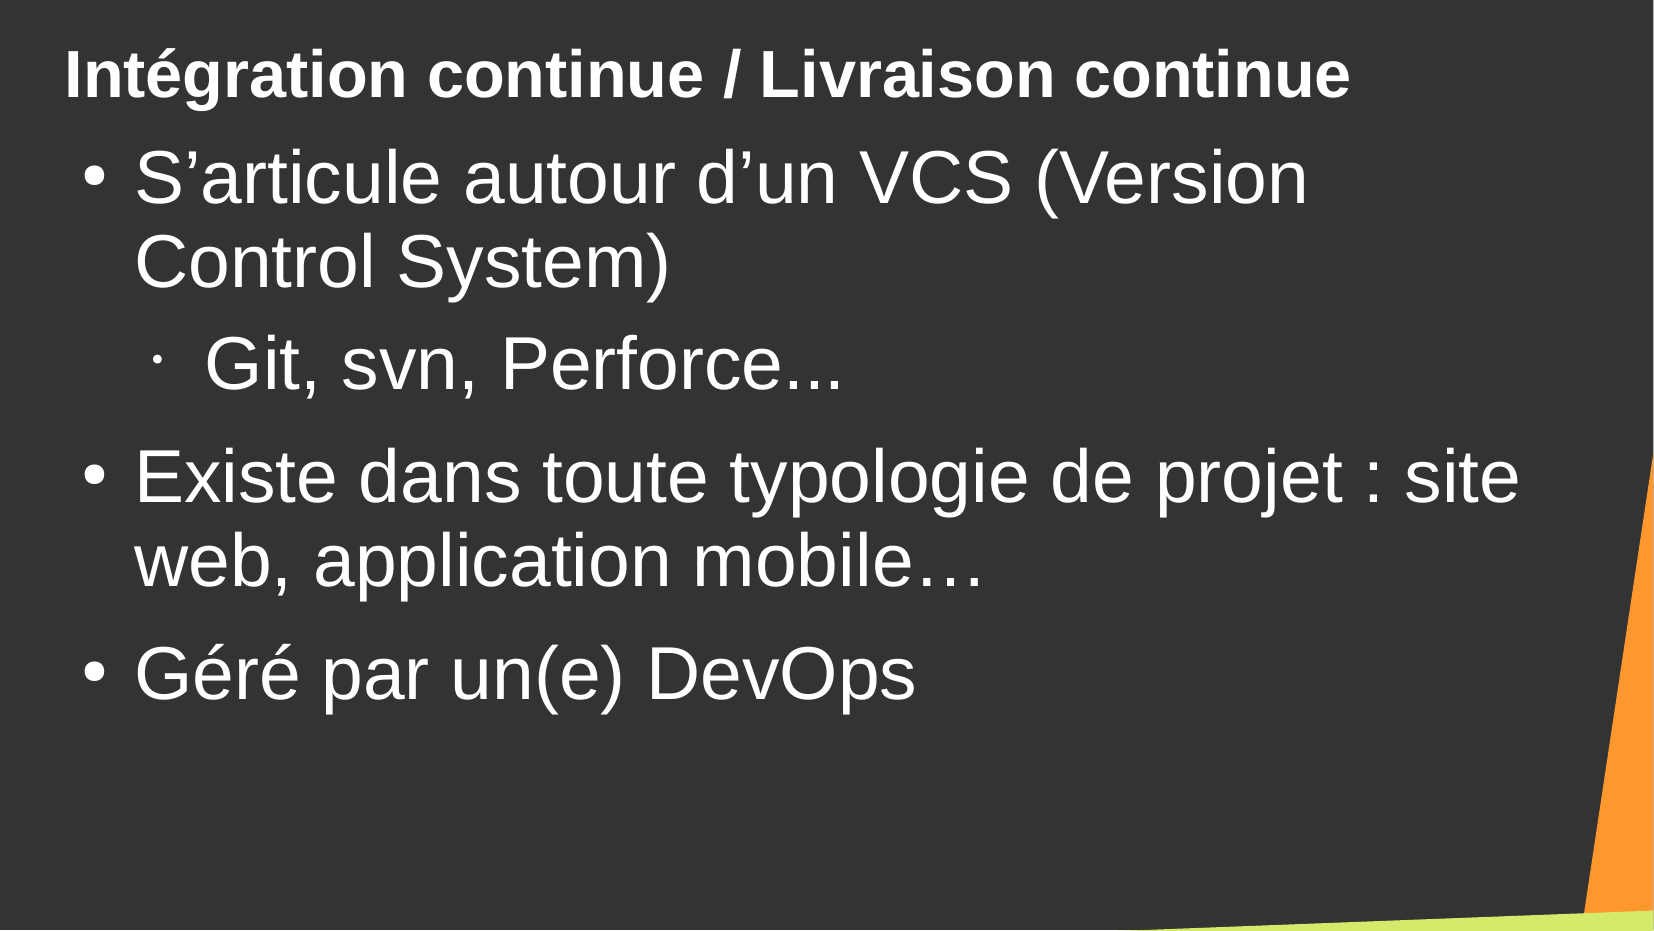

# Intégration continue / Livraison continue
S’articule autour d’un VCS (Version Control System)
Git, svn, Perforce...
Existe dans toute typologie de projet : site web, application mobile…
Géré par un(e) DevOps